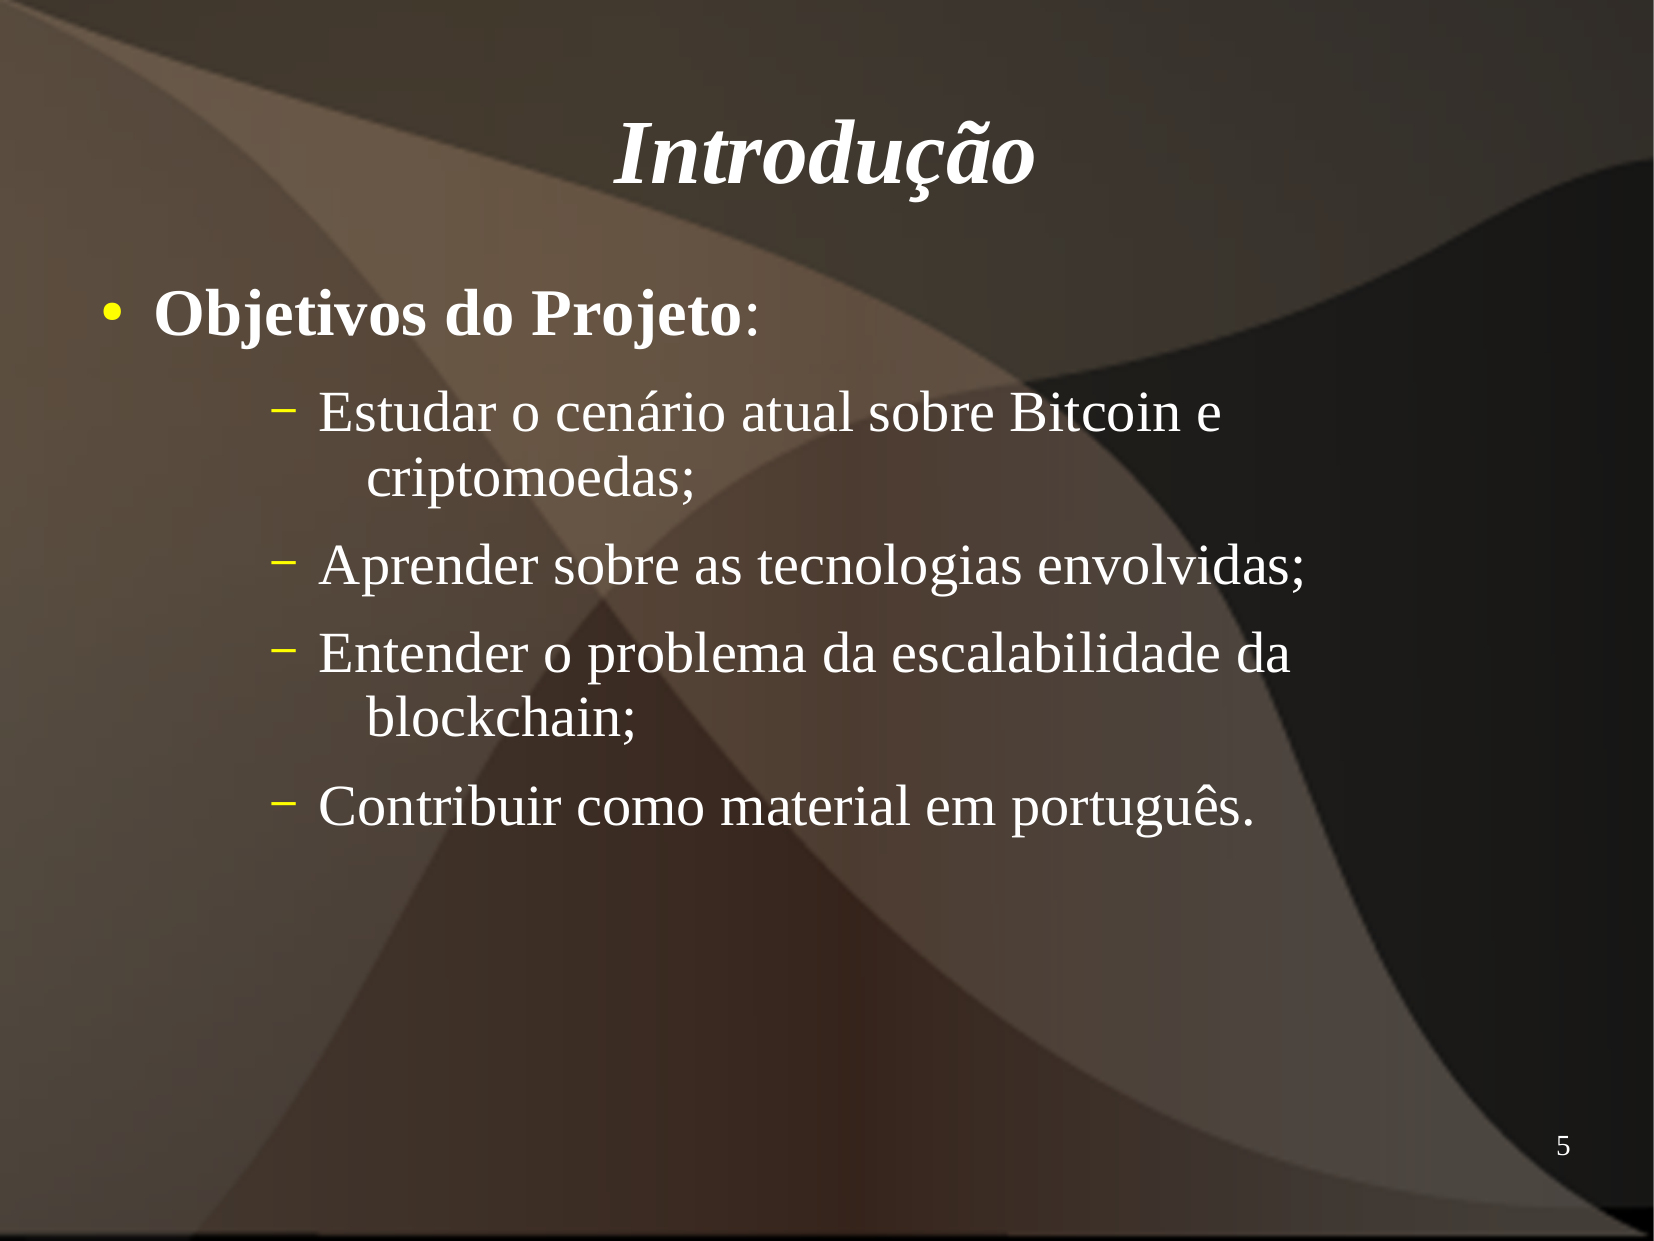

# Introdução
Objetivos do Projeto:
Estudar o cenário atual sobre Bitcoin e criptomoedas;
Aprender sobre as tecnologias envolvidas;
Entender o problema da escalabilidade da blockchain;
Contribuir como material em português.
5